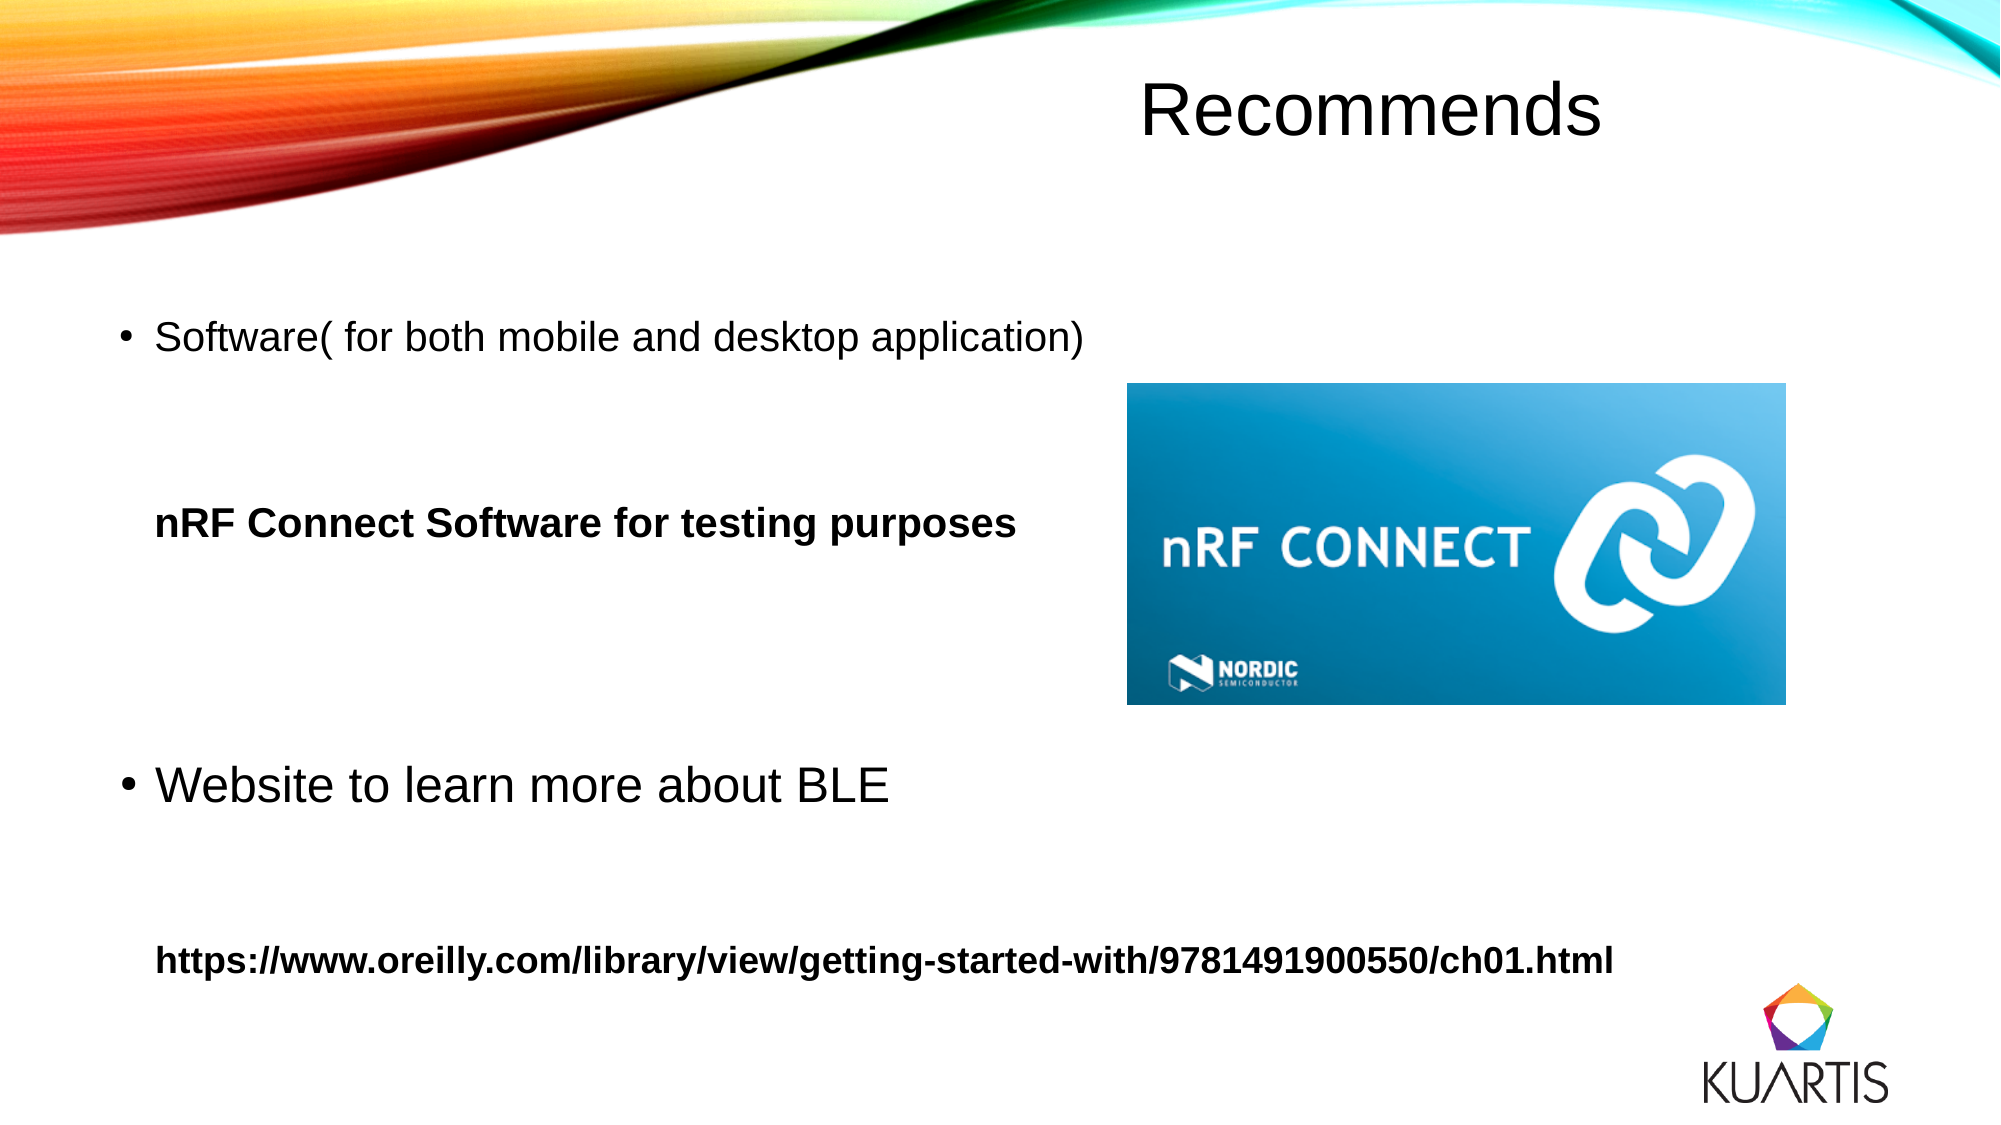

Recommends
Software( for both mobile and desktop application)
nRF Connect Software for testing purposes
Website to learn more about BLE
https://www.oreilly.com/library/view/getting-started-with/9781491900550/ch01.html